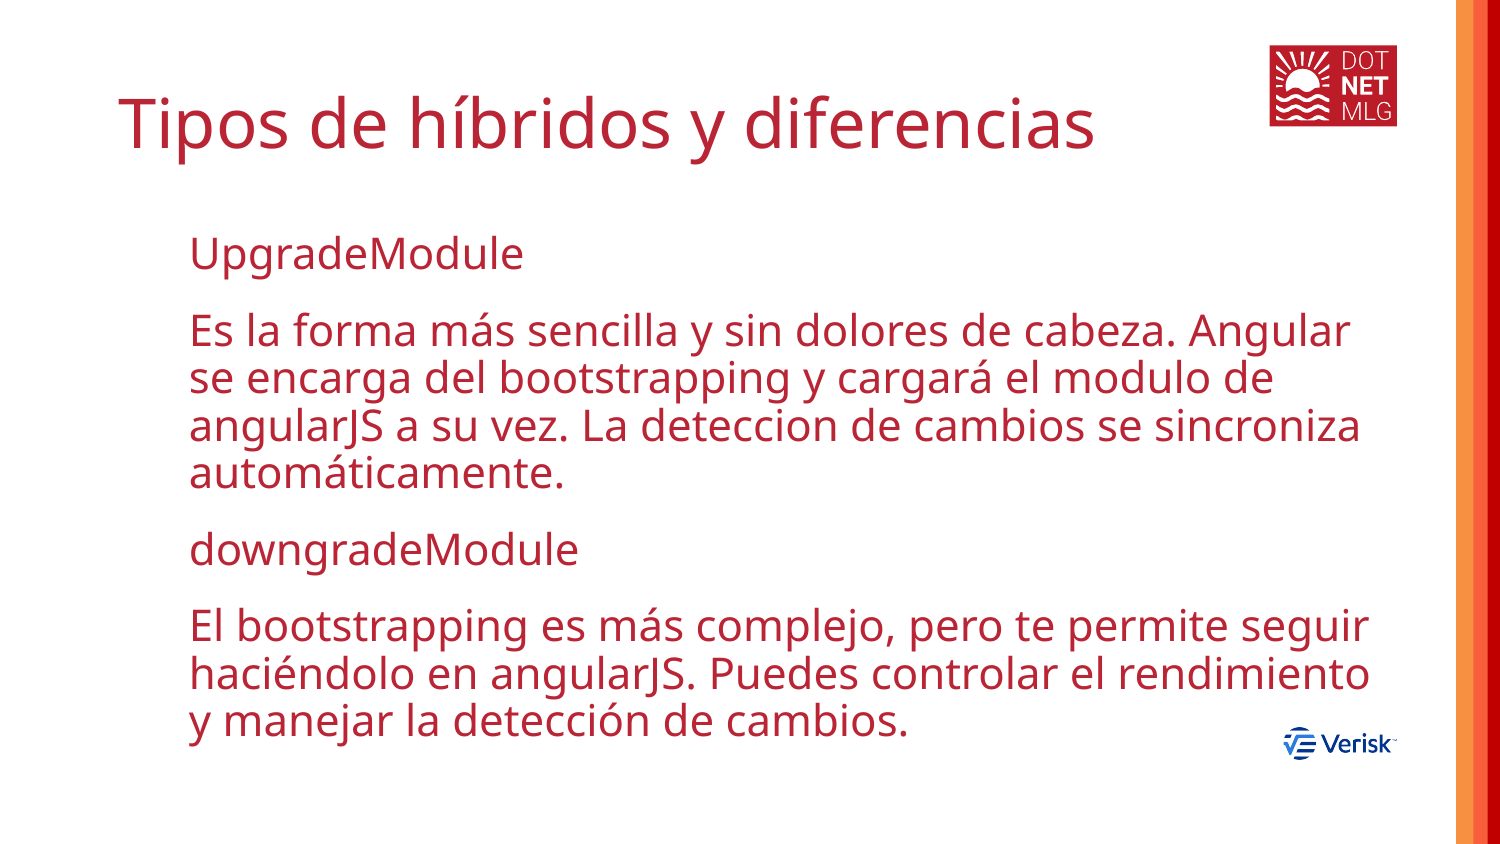

# Tipos de híbridos y diferencias
UpgradeModule
Es la forma más sencilla y sin dolores de cabeza. Angular se encarga del bootstrapping y cargará el modulo de angularJS a su vez. La deteccion de cambios se sincroniza automáticamente.
downgradeModule
El bootstrapping es más complejo, pero te permite seguir haciéndolo en angularJS. Puedes controlar el rendimiento y manejar la detección de cambios.